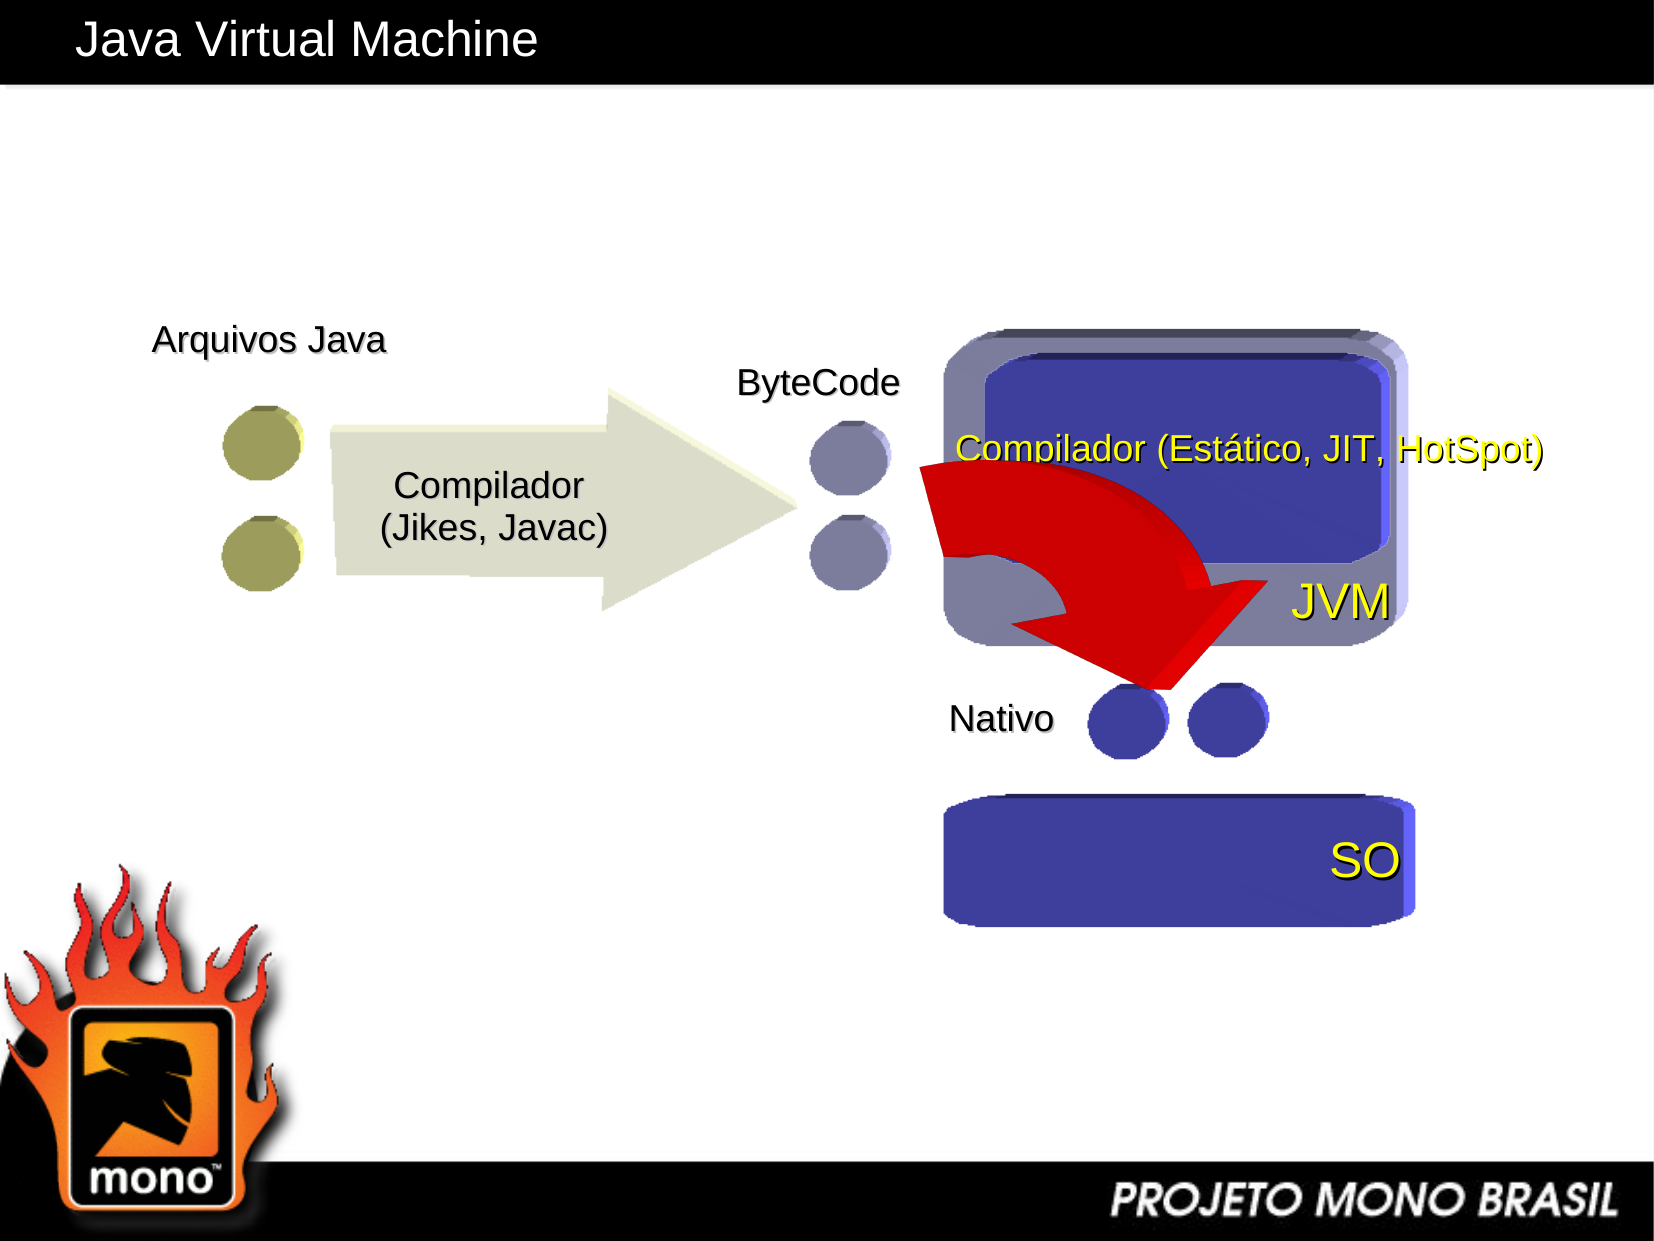

# Java Virtual Machine
Arquivos Java
JVM
ByteCode
Compilador (Estático, JIT, HotSpot)
Compilador
 (Jikes, Javac)
Nativo
SO